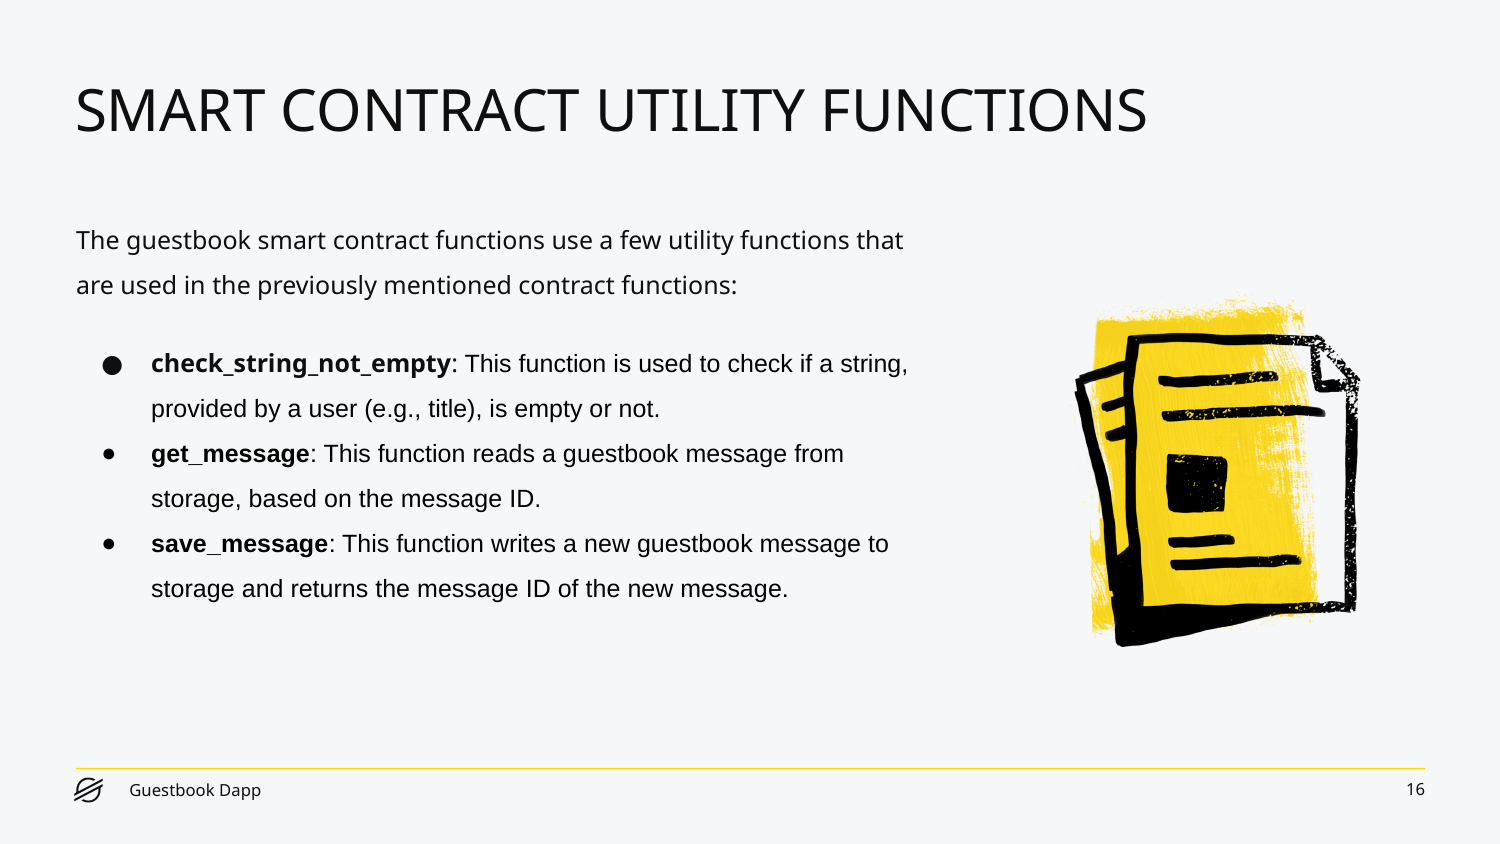

# SMART CONTRACT UTILITY FUNCTIONS
The guestbook smart contract functions use a few utility functions that are used in the previously mentioned contract functions:
check_string_not_empty: This function is used to check if a string, provided by a user (e.g., title), is empty or not.
get_message: This function reads a guestbook message from storage, based on the message ID.
save_message: This function writes a new guestbook message to storage and returns the message ID of the new message.
Guestbook Dapp